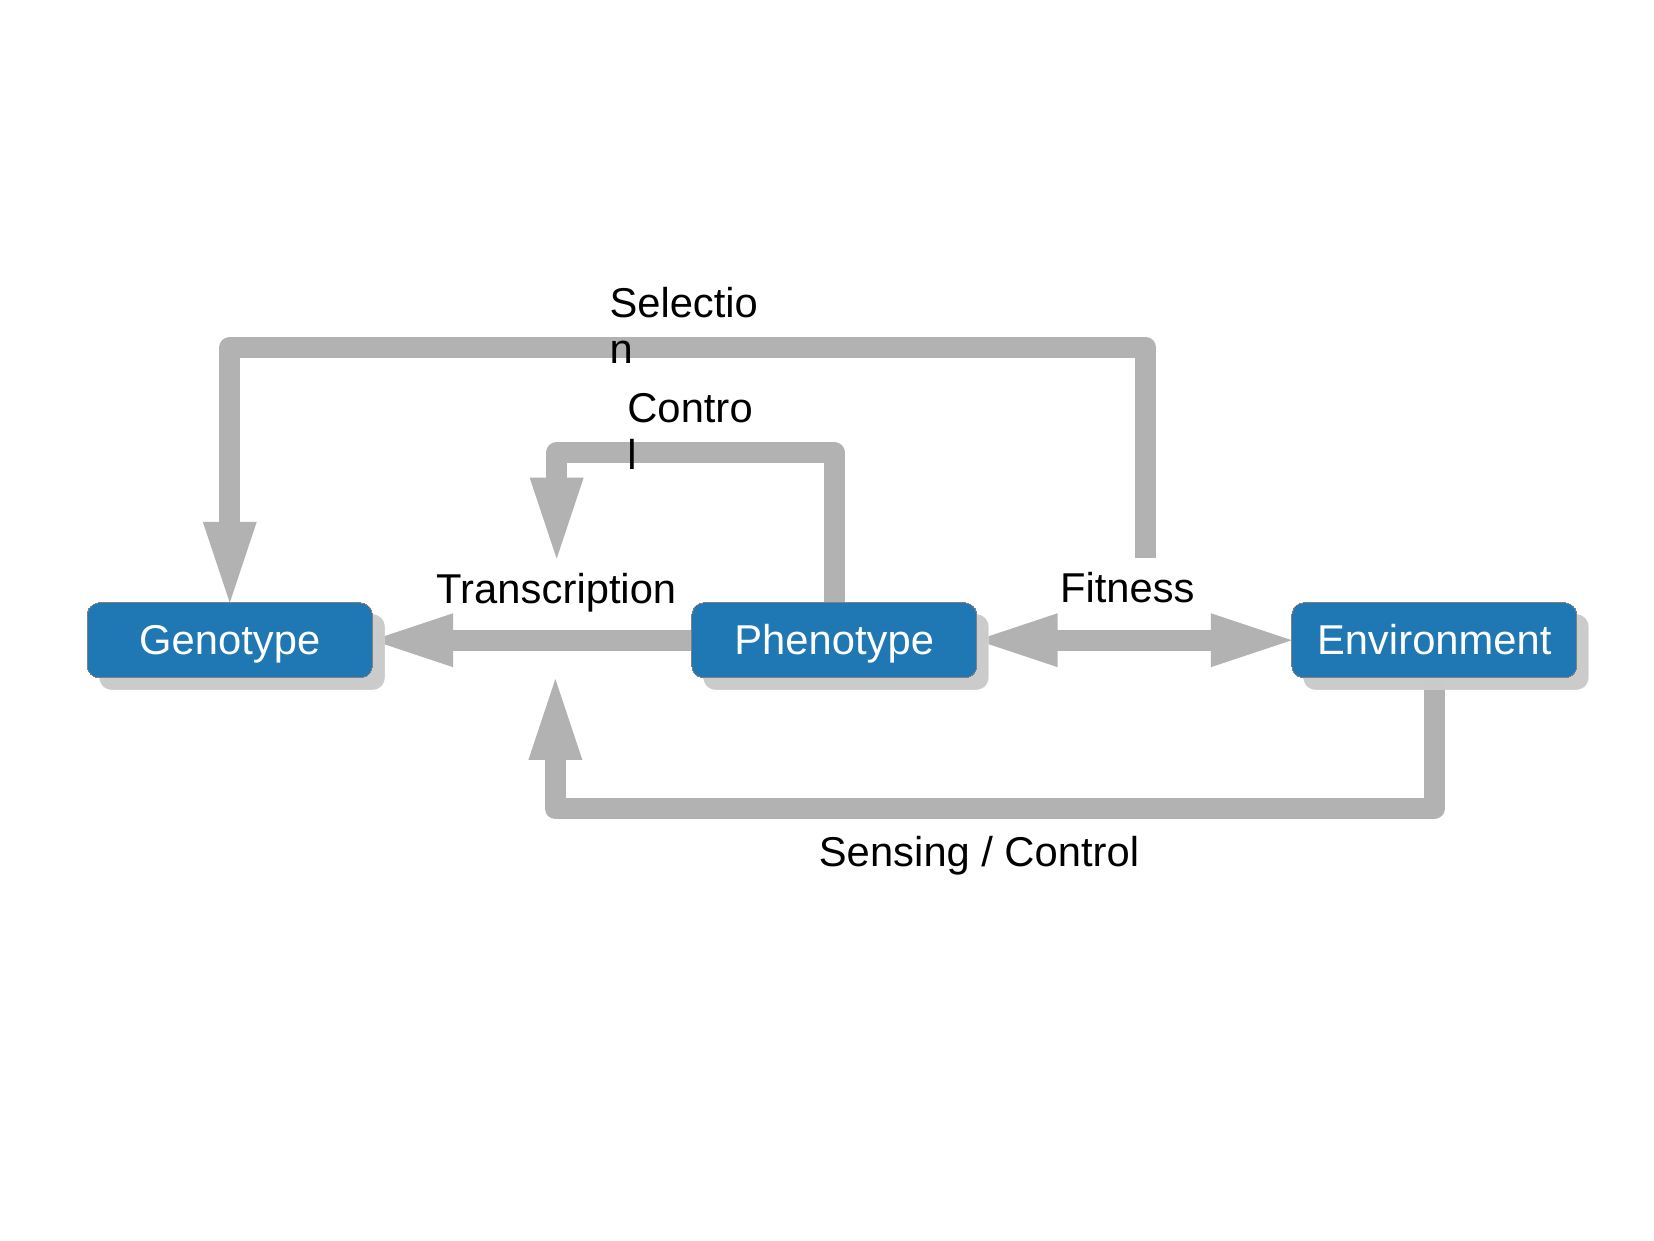

Selection
Control
Fitness
Transcription
Genotype
Phenotype
Environment
Sensing / Control